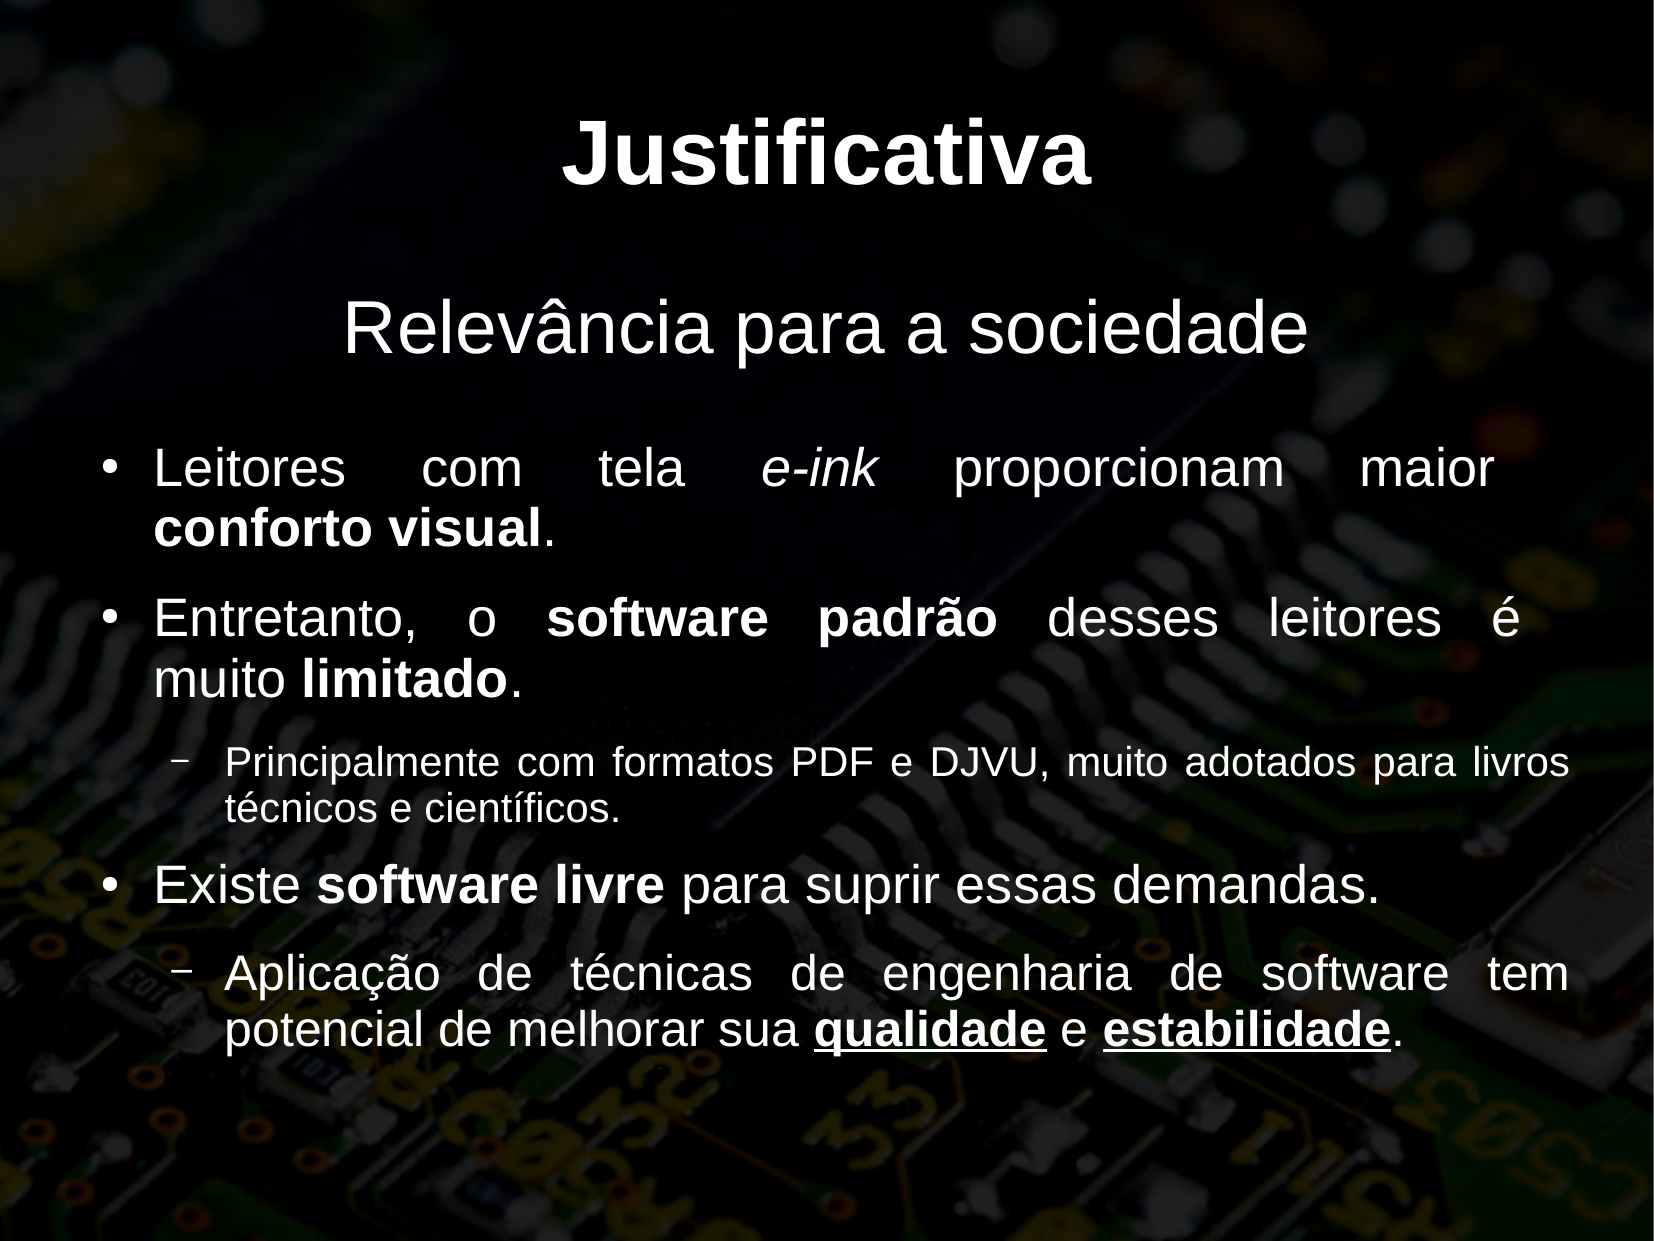

# Justificativa
Relevância para a sociedade
Leitores com tela e-ink proporcionam maior
conforto visual.
Entretanto, o software padrão desses leitores é
muito limitado.
Principalmente com formatos PDF e DJVU, muito adotados para livros técnicos e científicos.
Existe software livre para suprir essas demandas.
Aplicação de técnicas de engenharia de software tem potencial de melhorar sua qualidade e estabilidade.